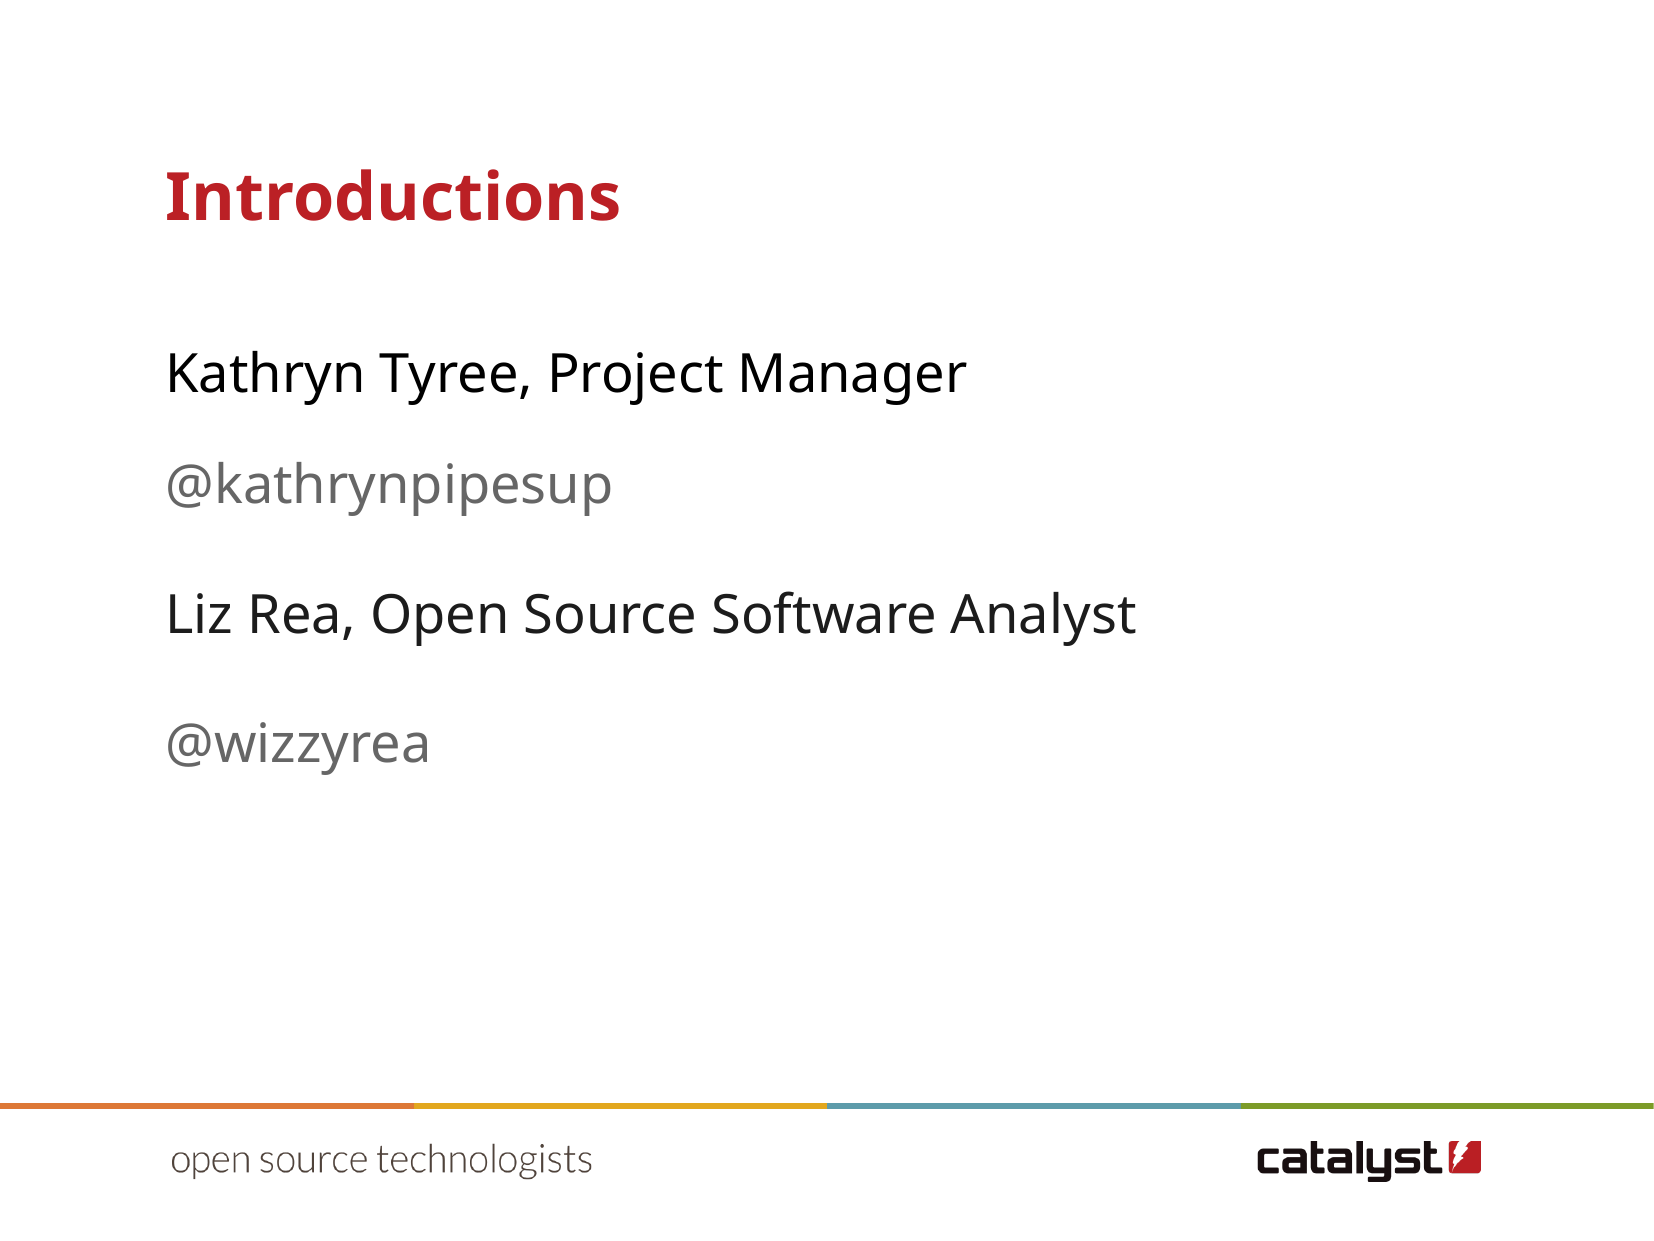

# Introductions
Kathryn Tyree, Project Manager
@kathrynpipesup
Liz Rea, Open Source Software Analyst
@wizzyrea